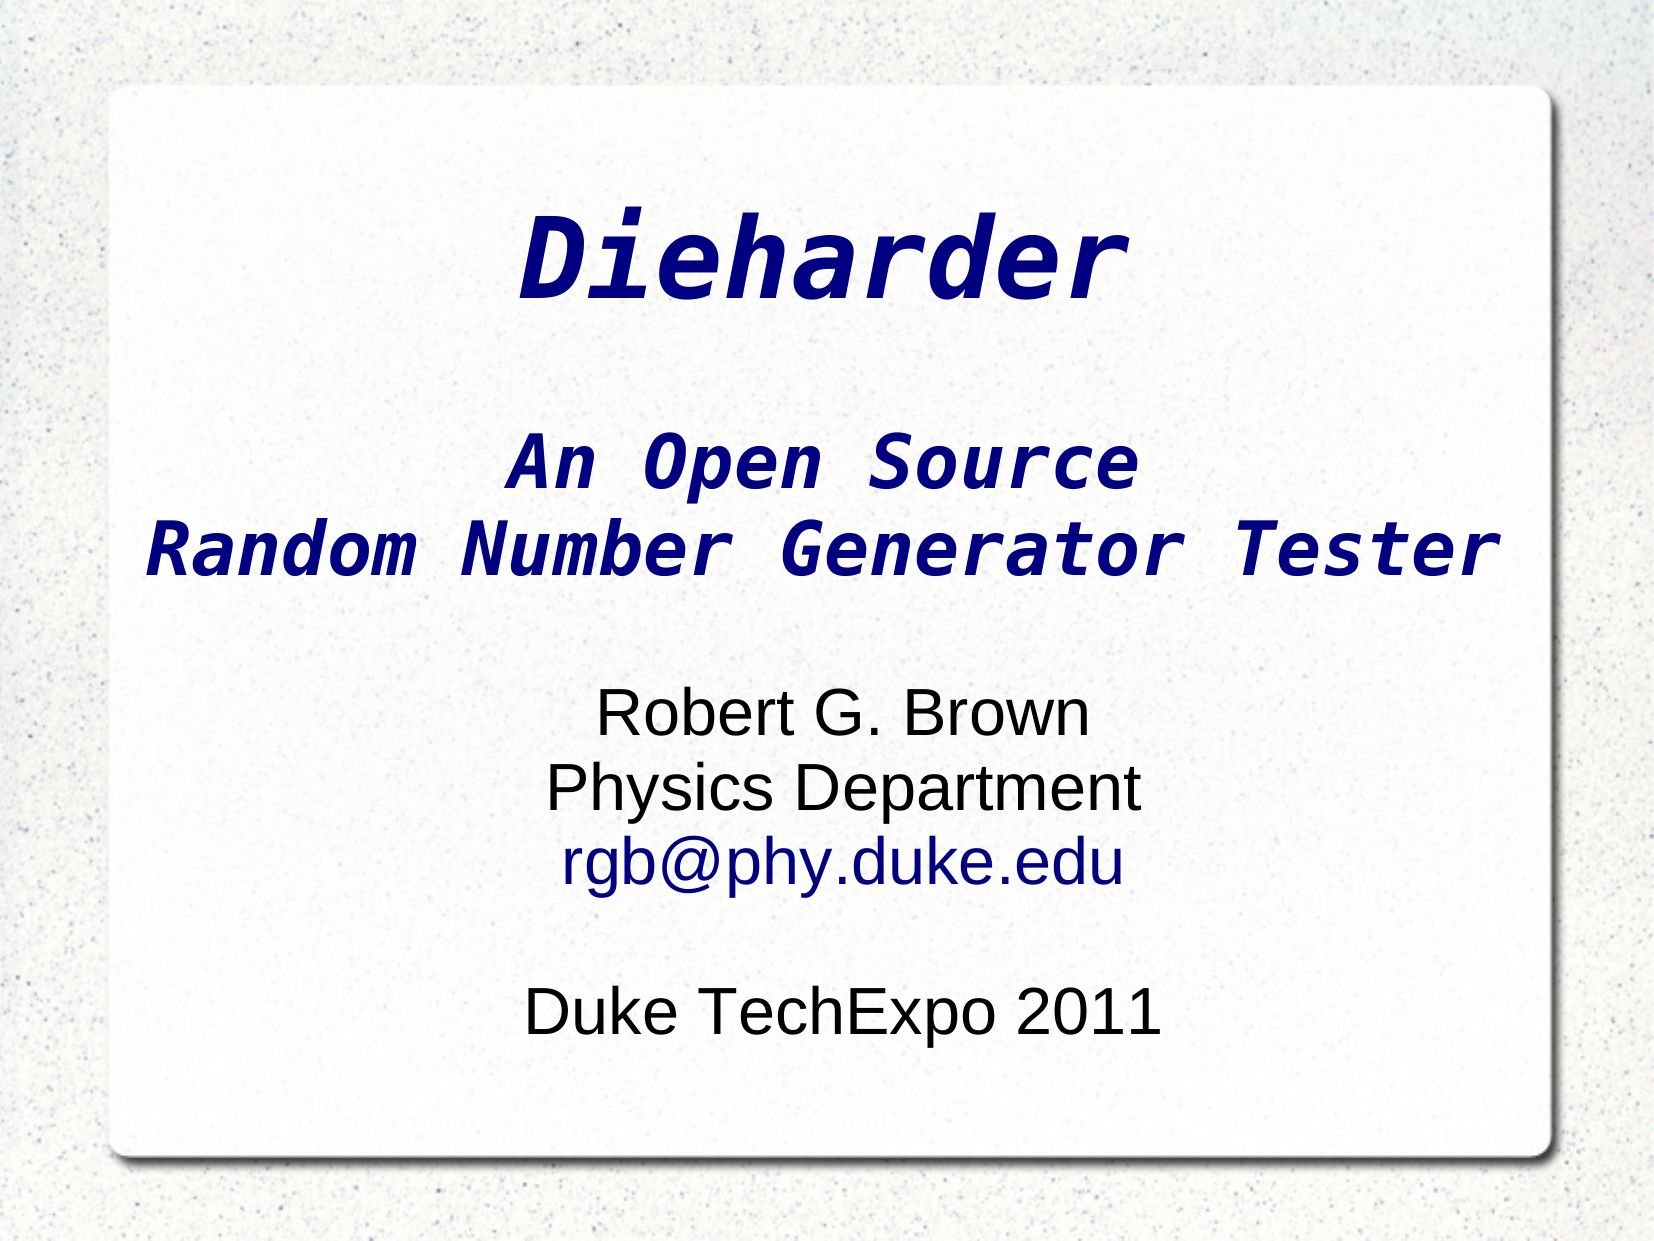

# Dieharder An Open Source Random Number Generator Tester
Robert G. Brown
Physics Department
rgb@phy.duke.edu
Duke TechExpo 2011